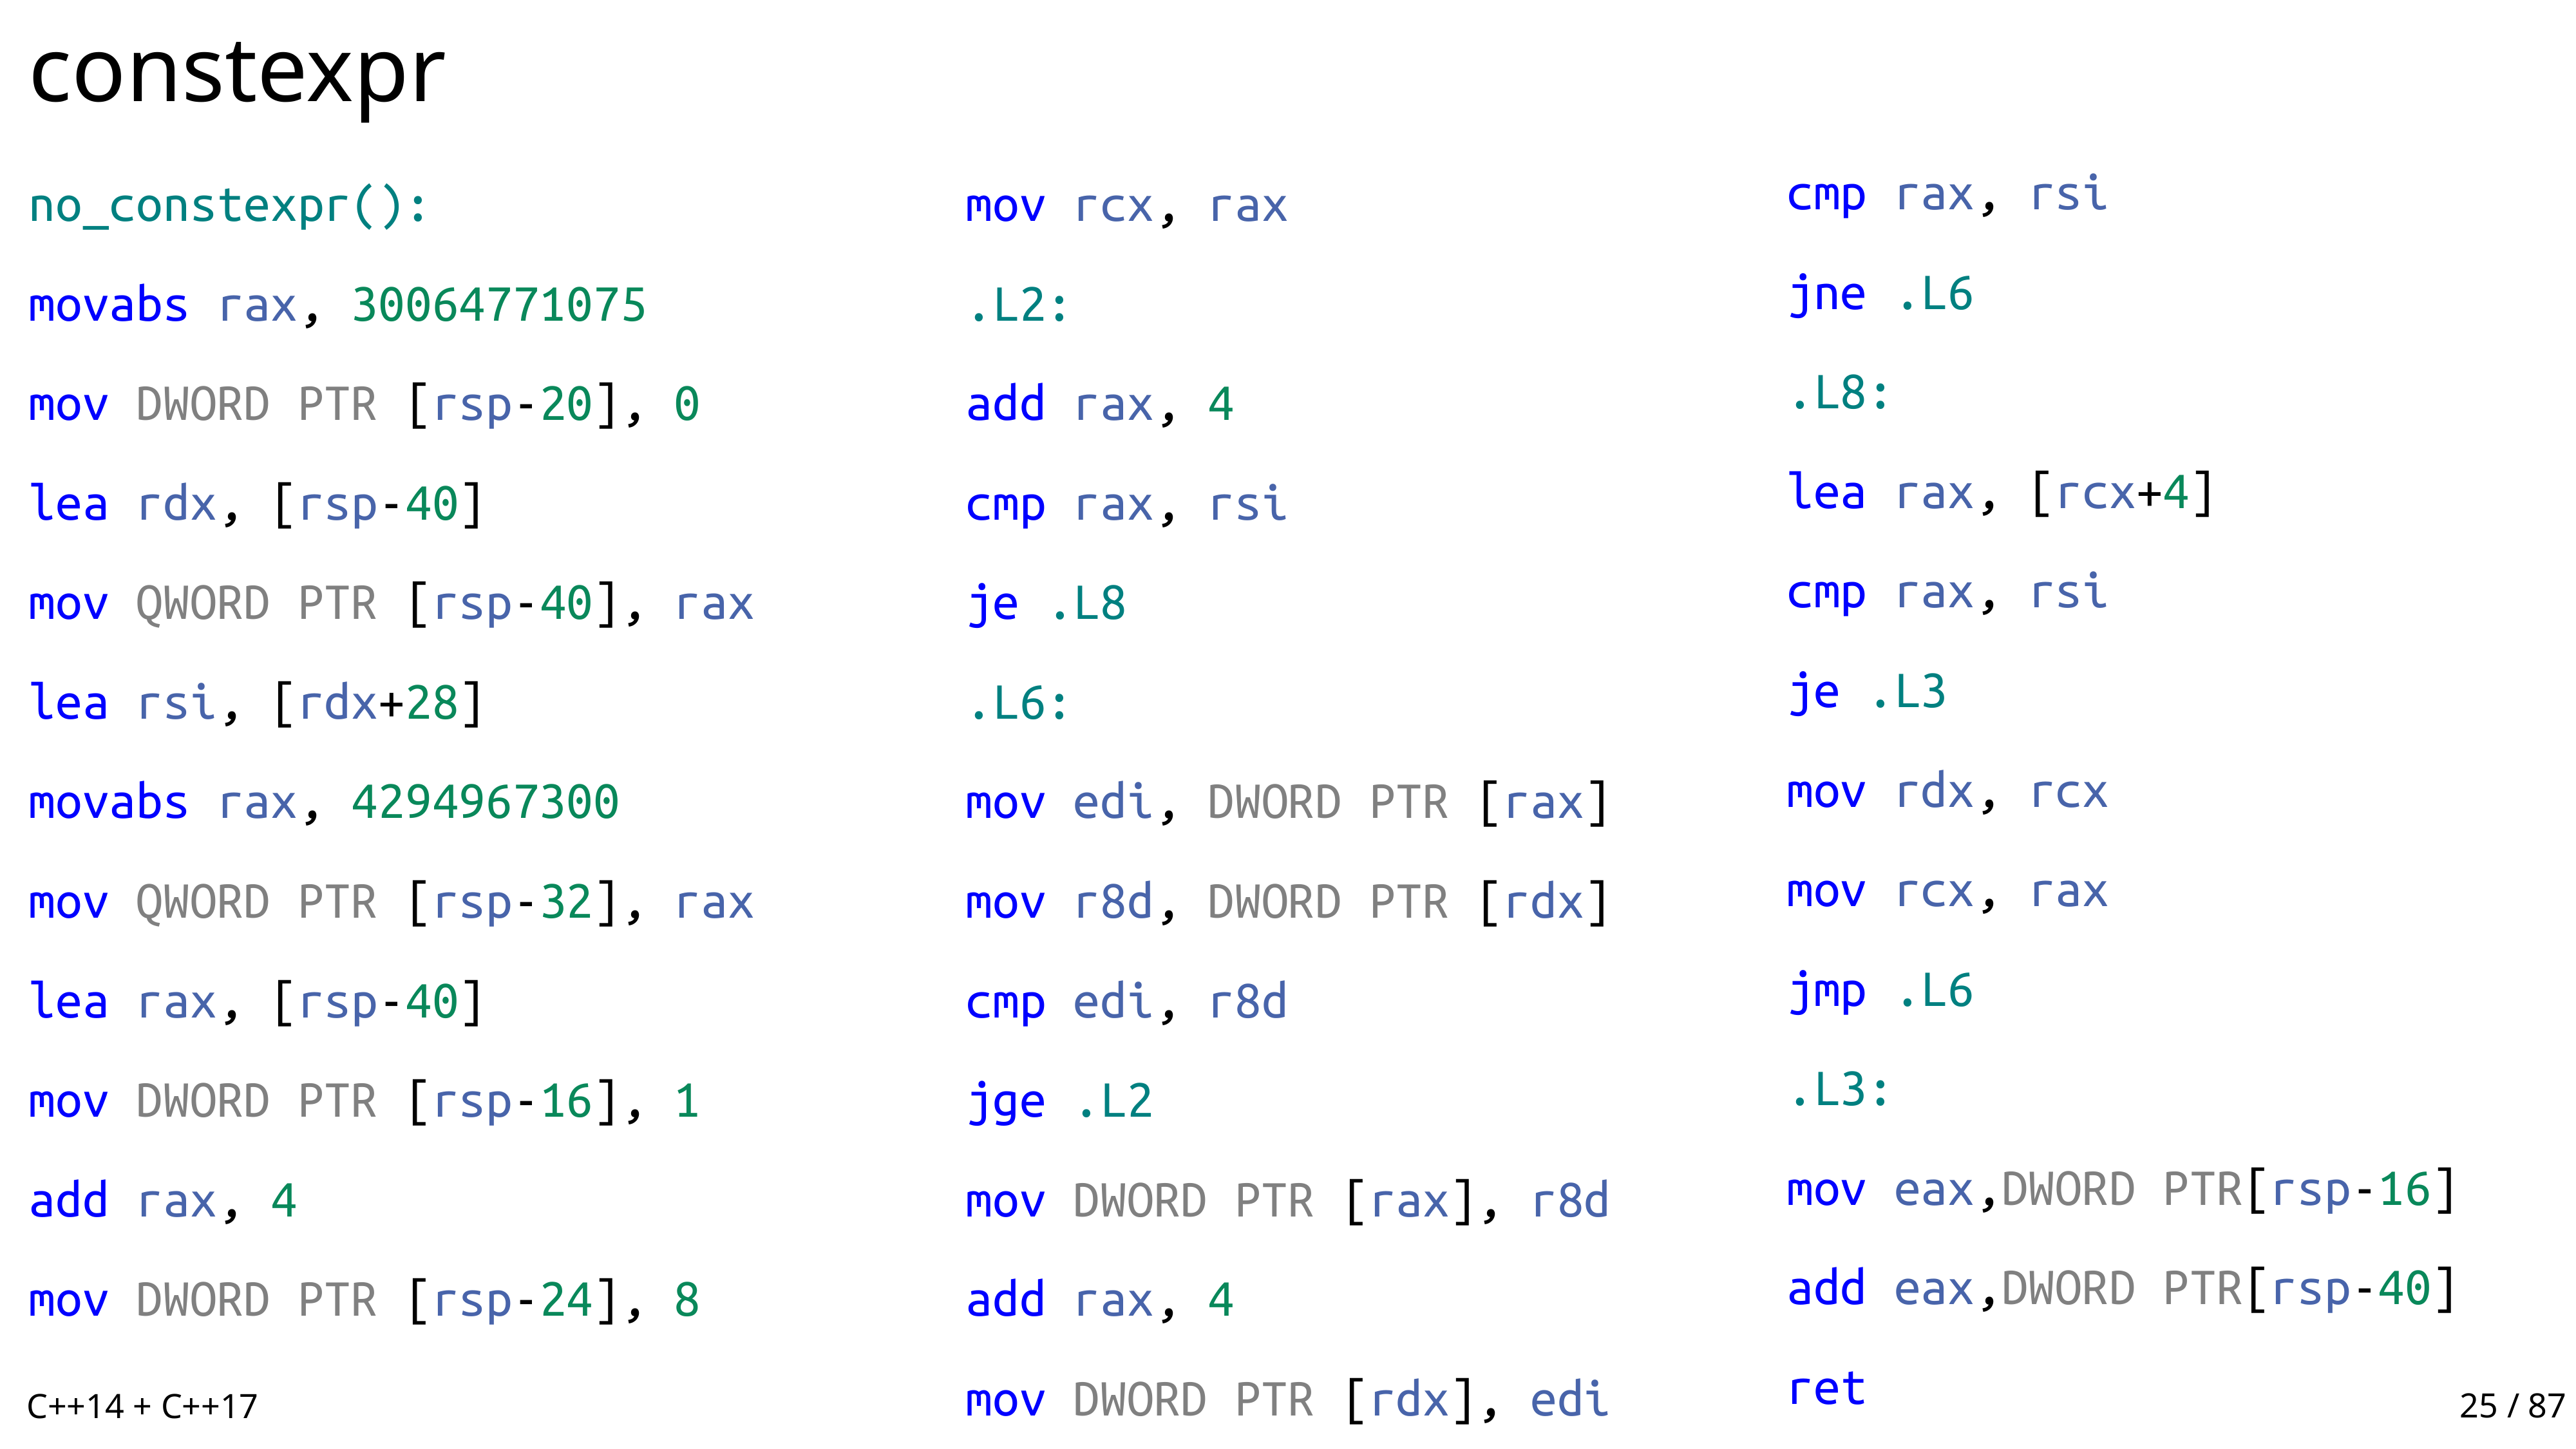

# constexpr
cmp rax, rsi
jne .L6
.L8:
lea rax, [rcx+4]
cmp rax, rsi
je .L3
mov rdx, rcx
mov rcx, rax
jmp .L6
.L3:
mov eax,DWORD PTR[rsp-16]
add eax,DWORD PTR[rsp-40]
ret
no_constexpr():
movabs rax, 30064771075
mov DWORD PTR [rsp-20], 0
lea rdx, [rsp-40]
mov QWORD PTR [rsp-40], rax
lea rsi, [rdx+28]
movabs rax, 4294967300
mov QWORD PTR [rsp-32], rax
lea rax, [rsp-40]
mov DWORD PTR [rsp-16], 1
add rax, 4
mov DWORD PTR [rsp-24], 8
mov rcx, rax
.L2:
add rax, 4
cmp rax, rsi
je .L8
.L6:
mov edi, DWORD PTR [rax]
mov r8d, DWORD PTR [rdx]
cmp edi, r8d
jge .L2
mov DWORD PTR [rax], r8d
add rax, 4
mov DWORD PTR [rdx], edi
C++14 + C++17